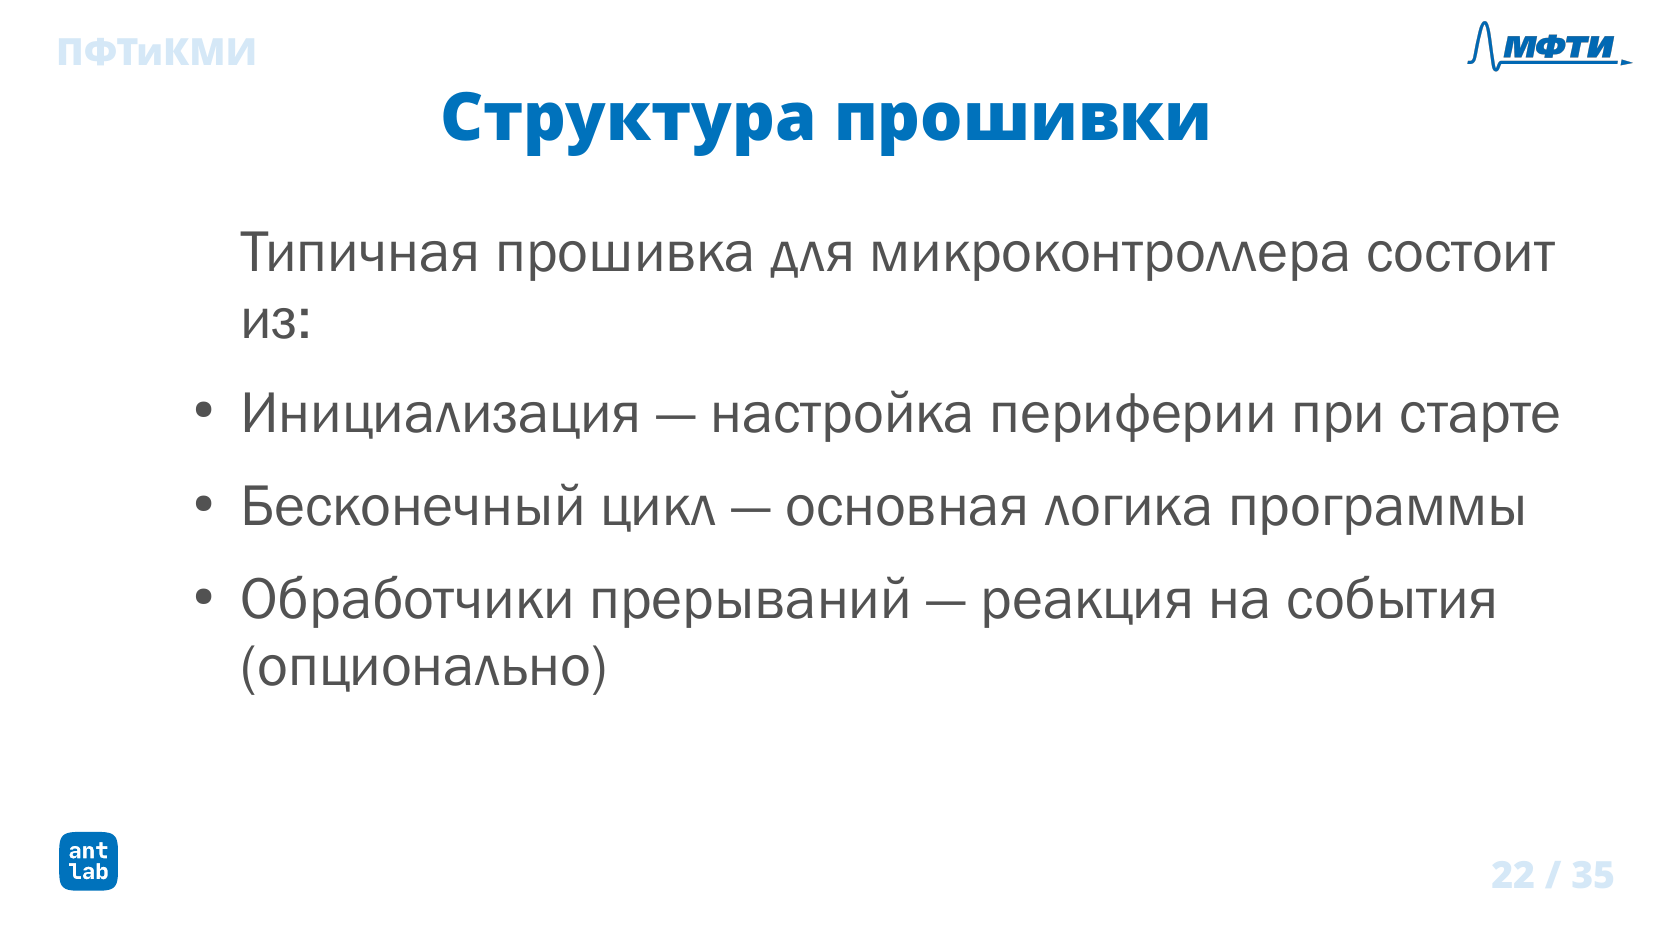

# Структура прошивки
Типичная прошивка для микроконтроллера состоит из:
Инициализация — настройка периферии при старте
Бесконечный цикл — основная логика программы
Обработчики прерываний — реакция на события (опционально)